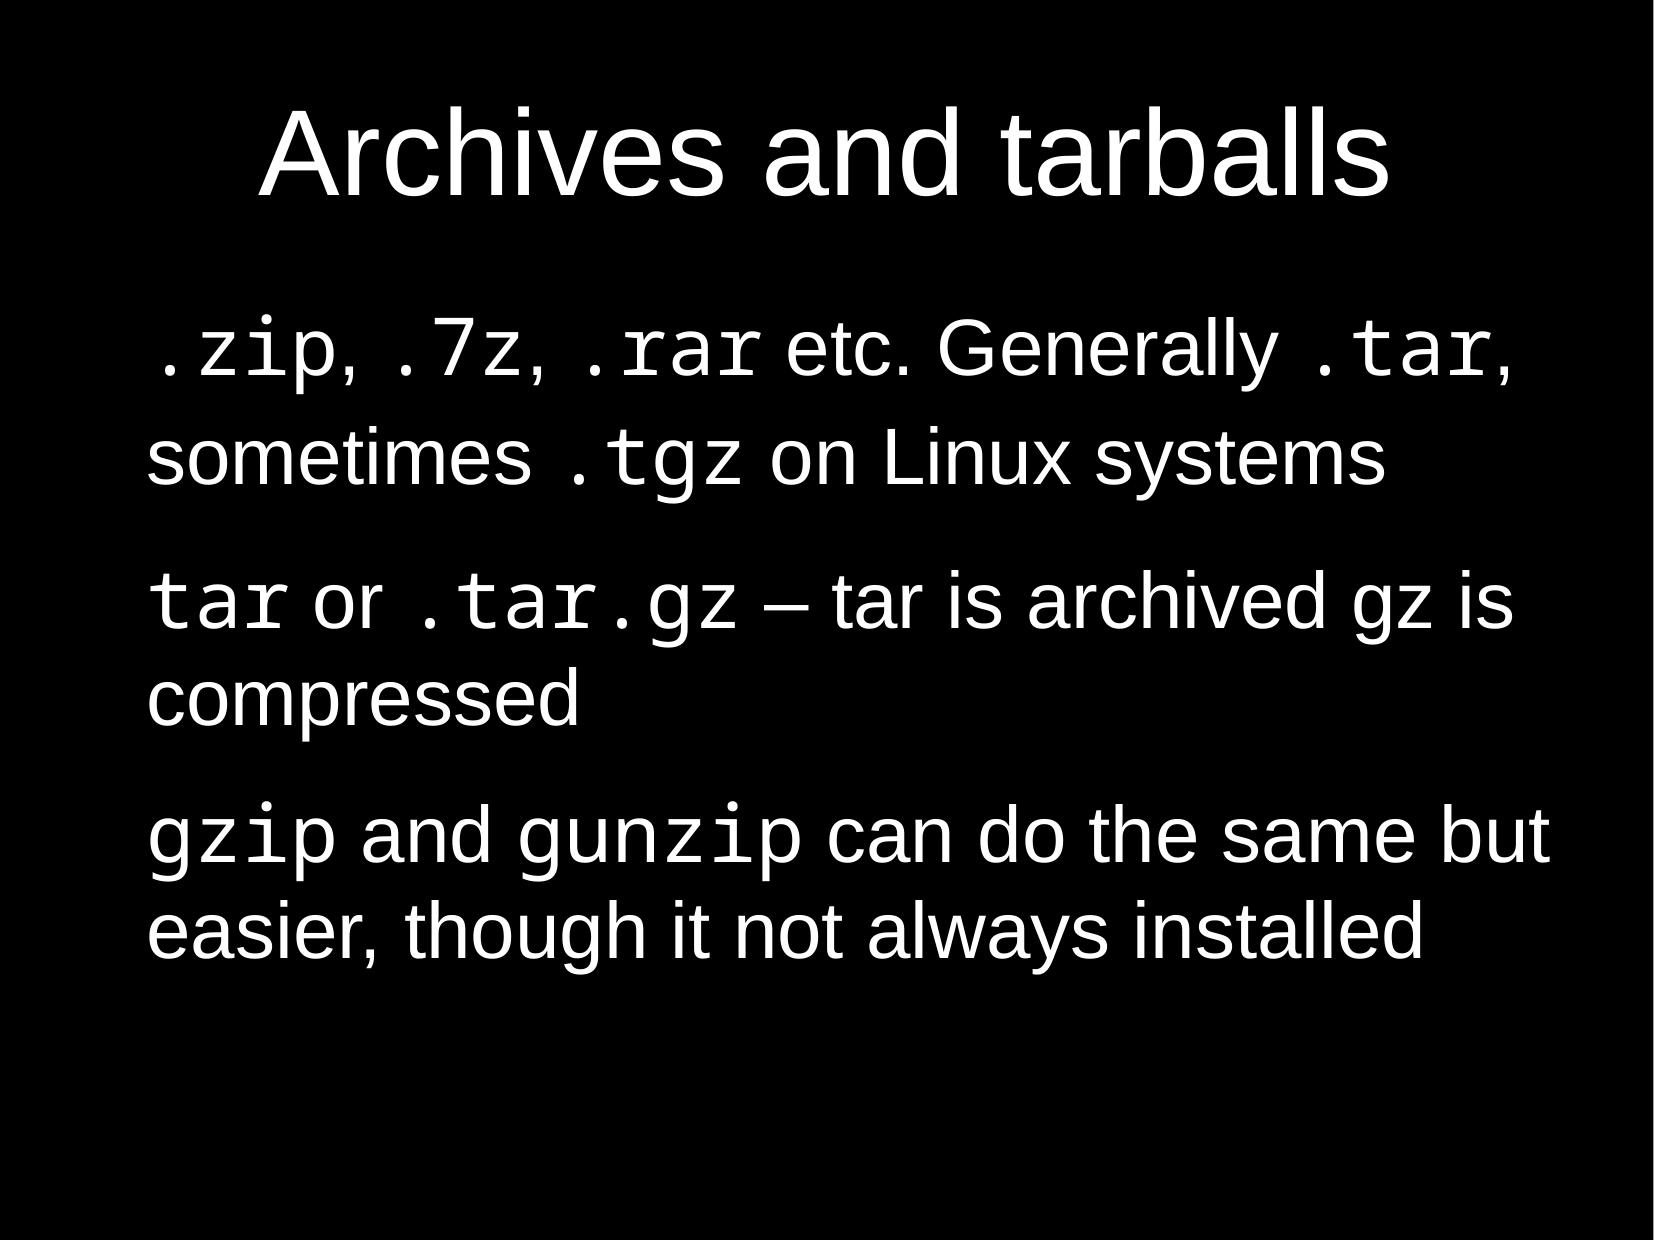

# Archives and tarballs
.zip, .7z, .rar etc. Generally .tar, sometimes .tgz on Linux systems
tar or .tar.gz – tar is archived gz is compressed
gzip and gunzip can do the same but easier, though it not always installed